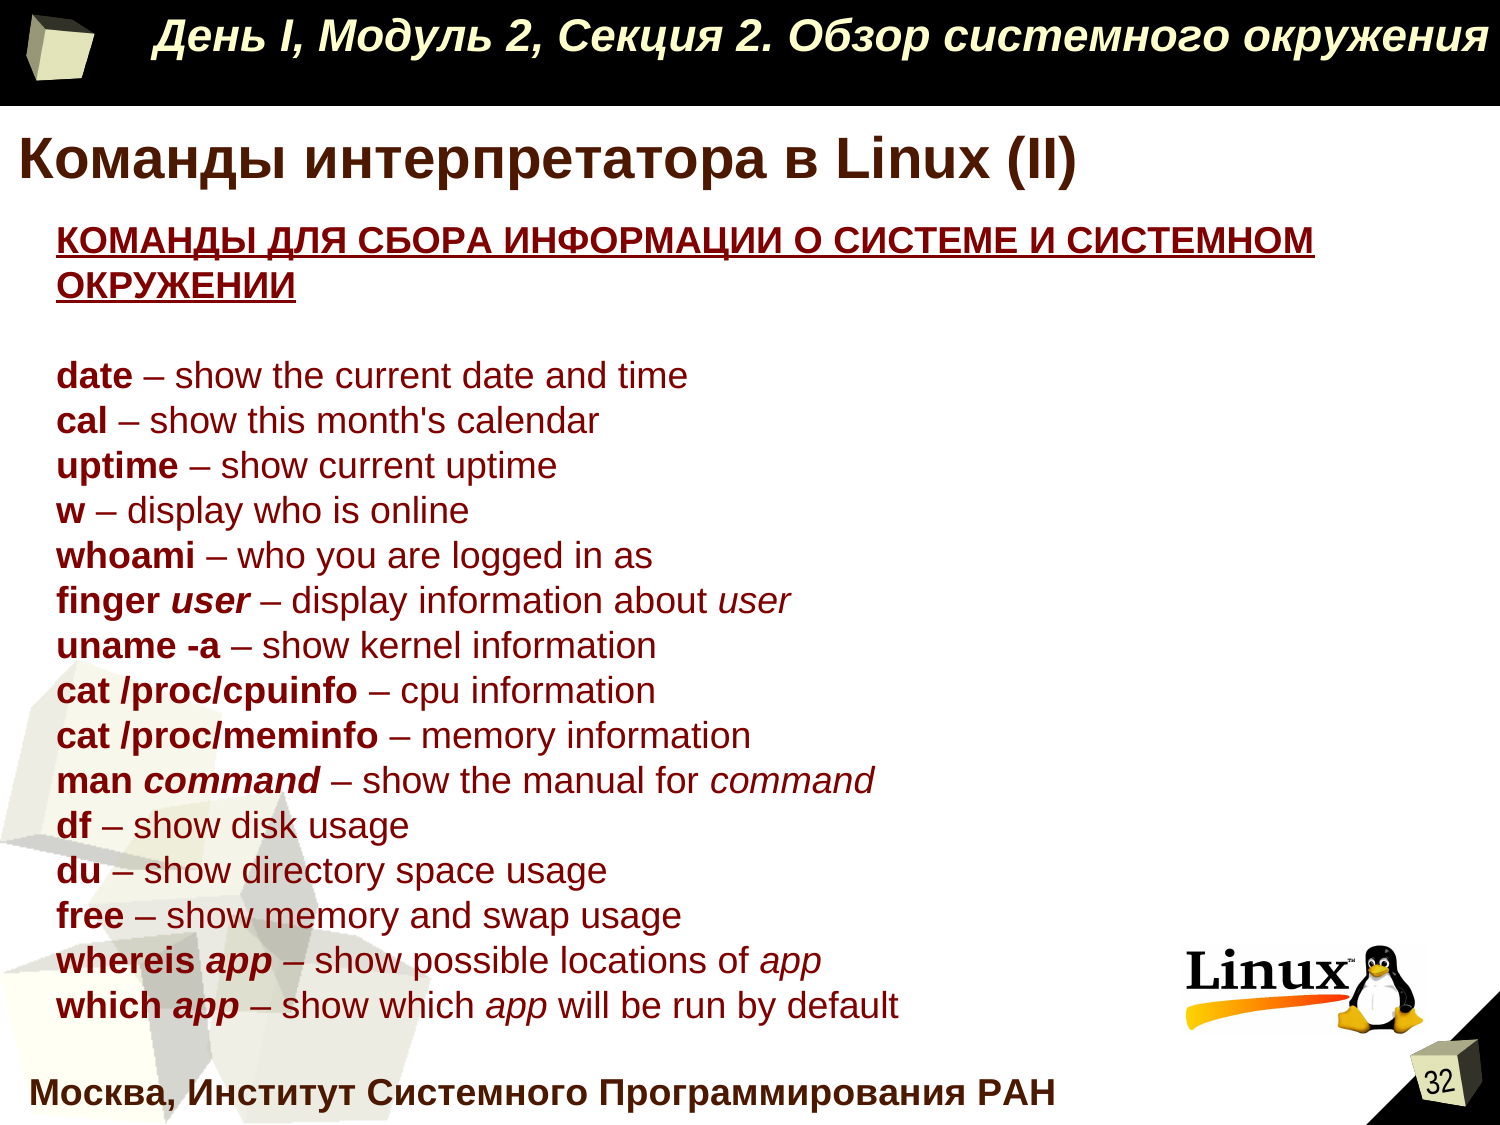

Команды интерпретатора в Linux (II)
КОМАНДЫ ДЛЯ СБОРА ИНФОРМАЦИИ О СИСТЕМЕ И СИСТЕМНОМ ОКРУЖЕНИИ
date – show the current date and time
cal – show this month's calendar
uptime – show current uptime
w – display who is online
whoami – who you are logged in as
finger user – display information about user
uname -a – show kernel information
cat /proc/cpuinfo – cpu information
cat /proc/meminfo – memory information
man command – show the manual for command
df – show disk usage
du – show directory space usage
free – show memory and swap usage
whereis app – show possible locations of app
which app – show which app will be run by default